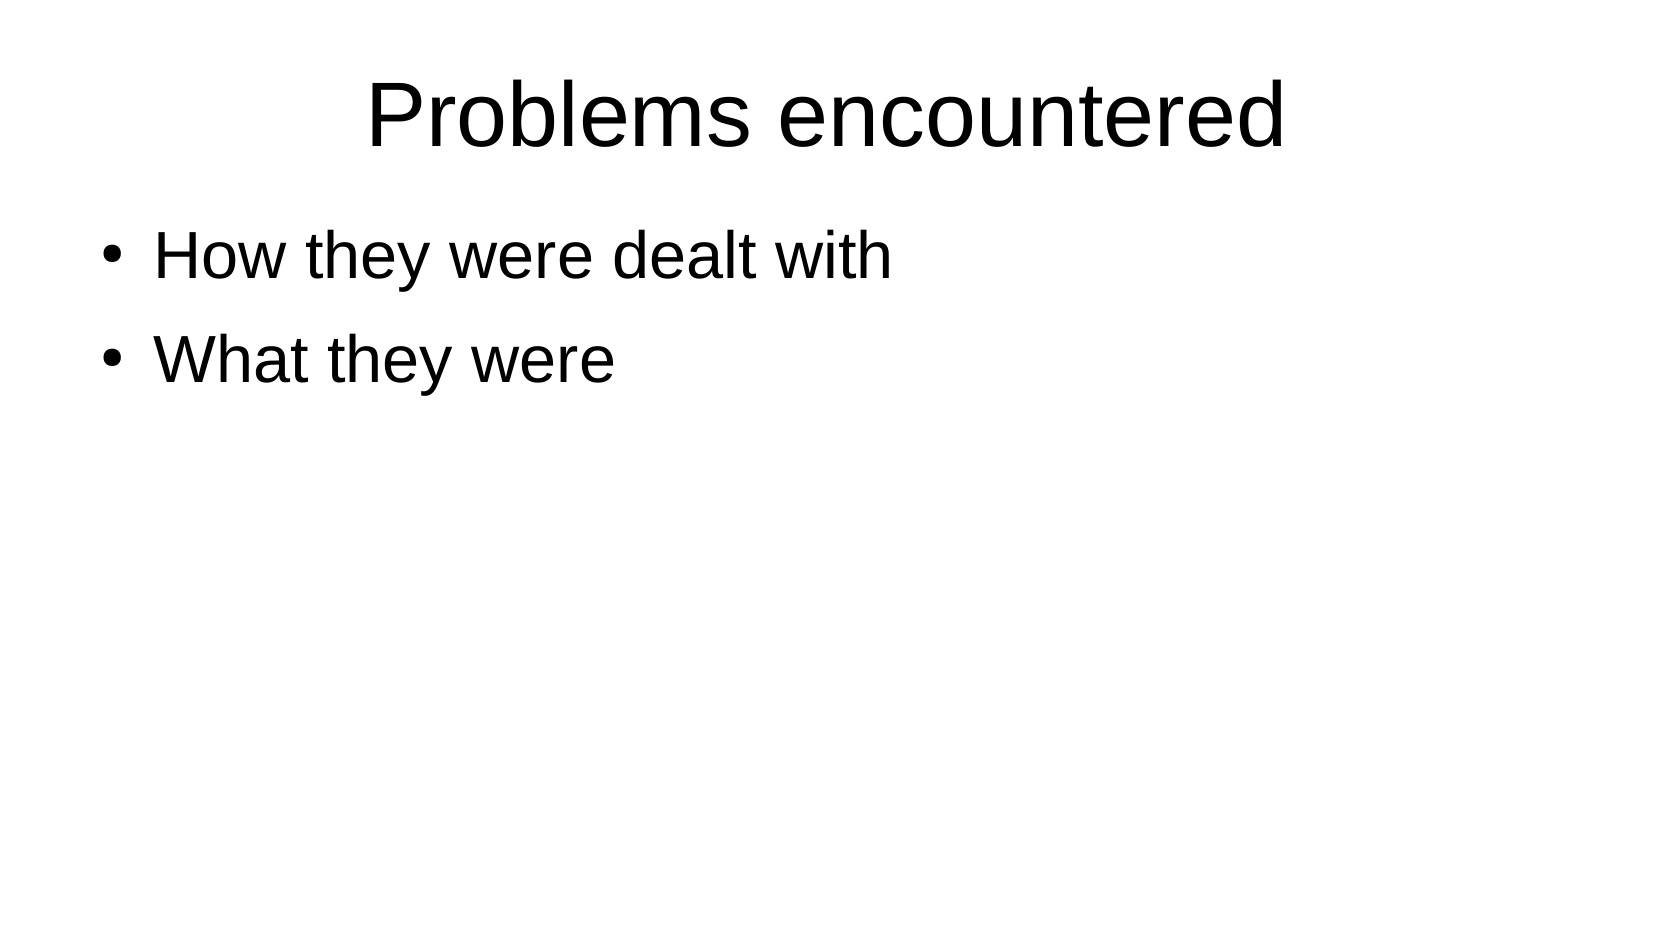

# Problems encountered
How they were dealt with
What they were